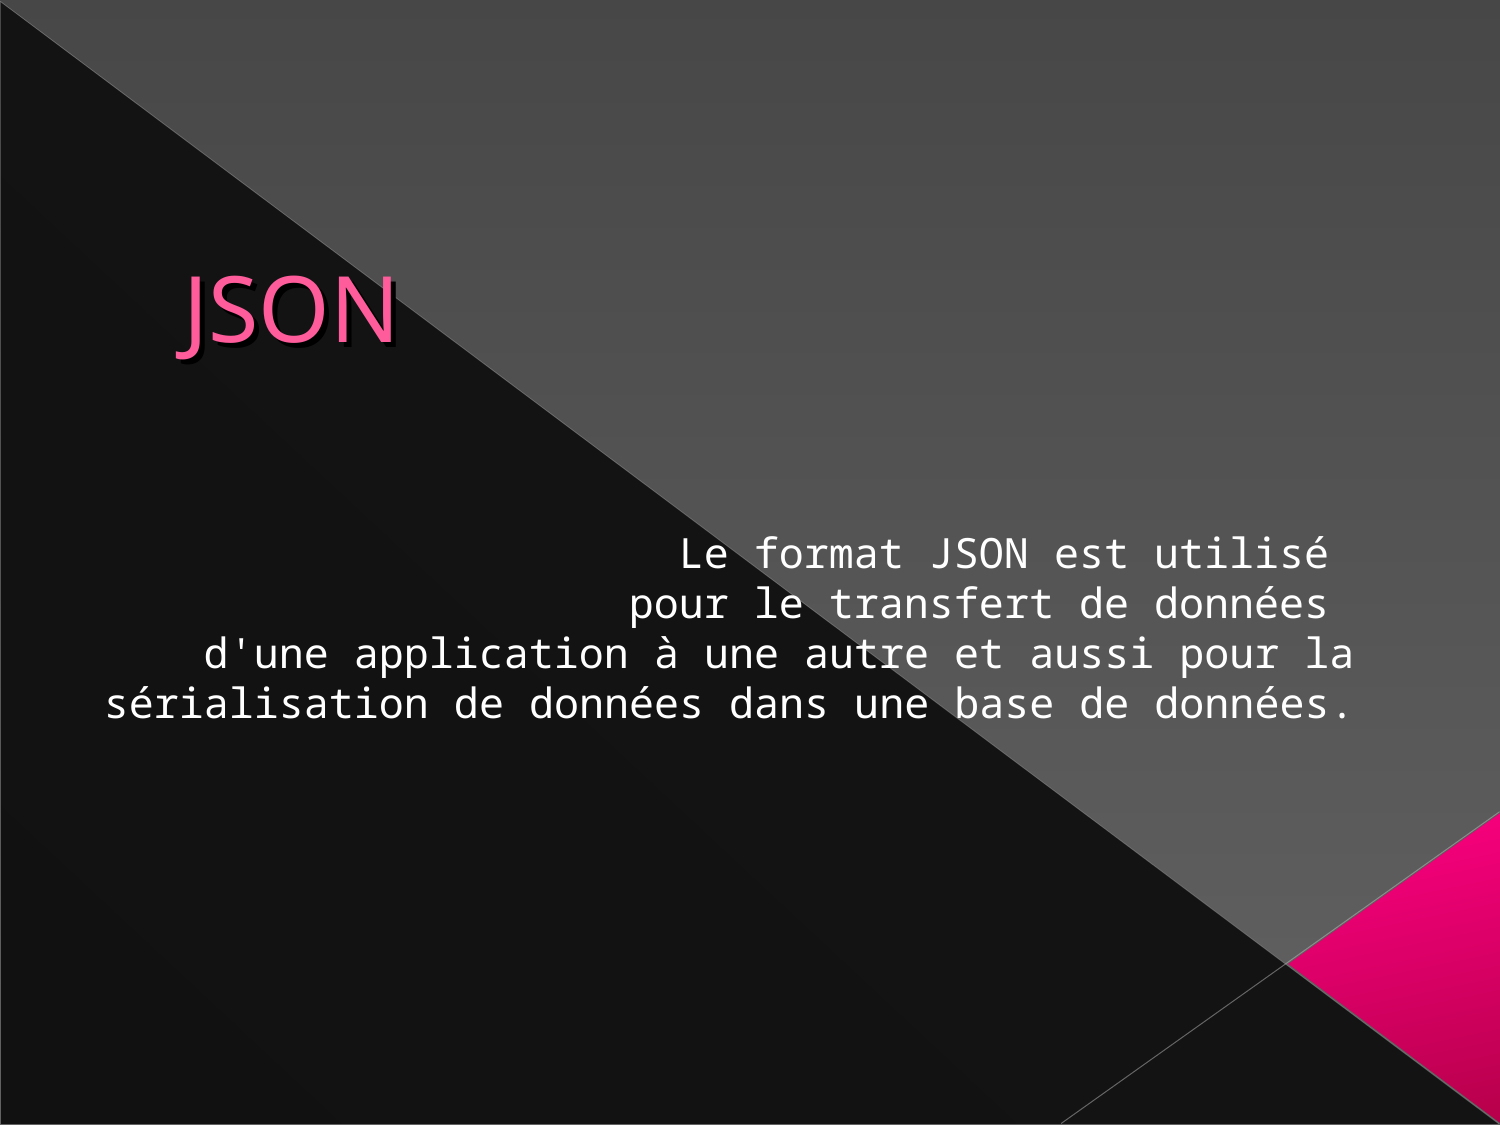

# JSON
Le format JSON est utilisé
pour le transfert de données
d'une application à une autre et aussi pour la sérialisation de données dans une base de données.